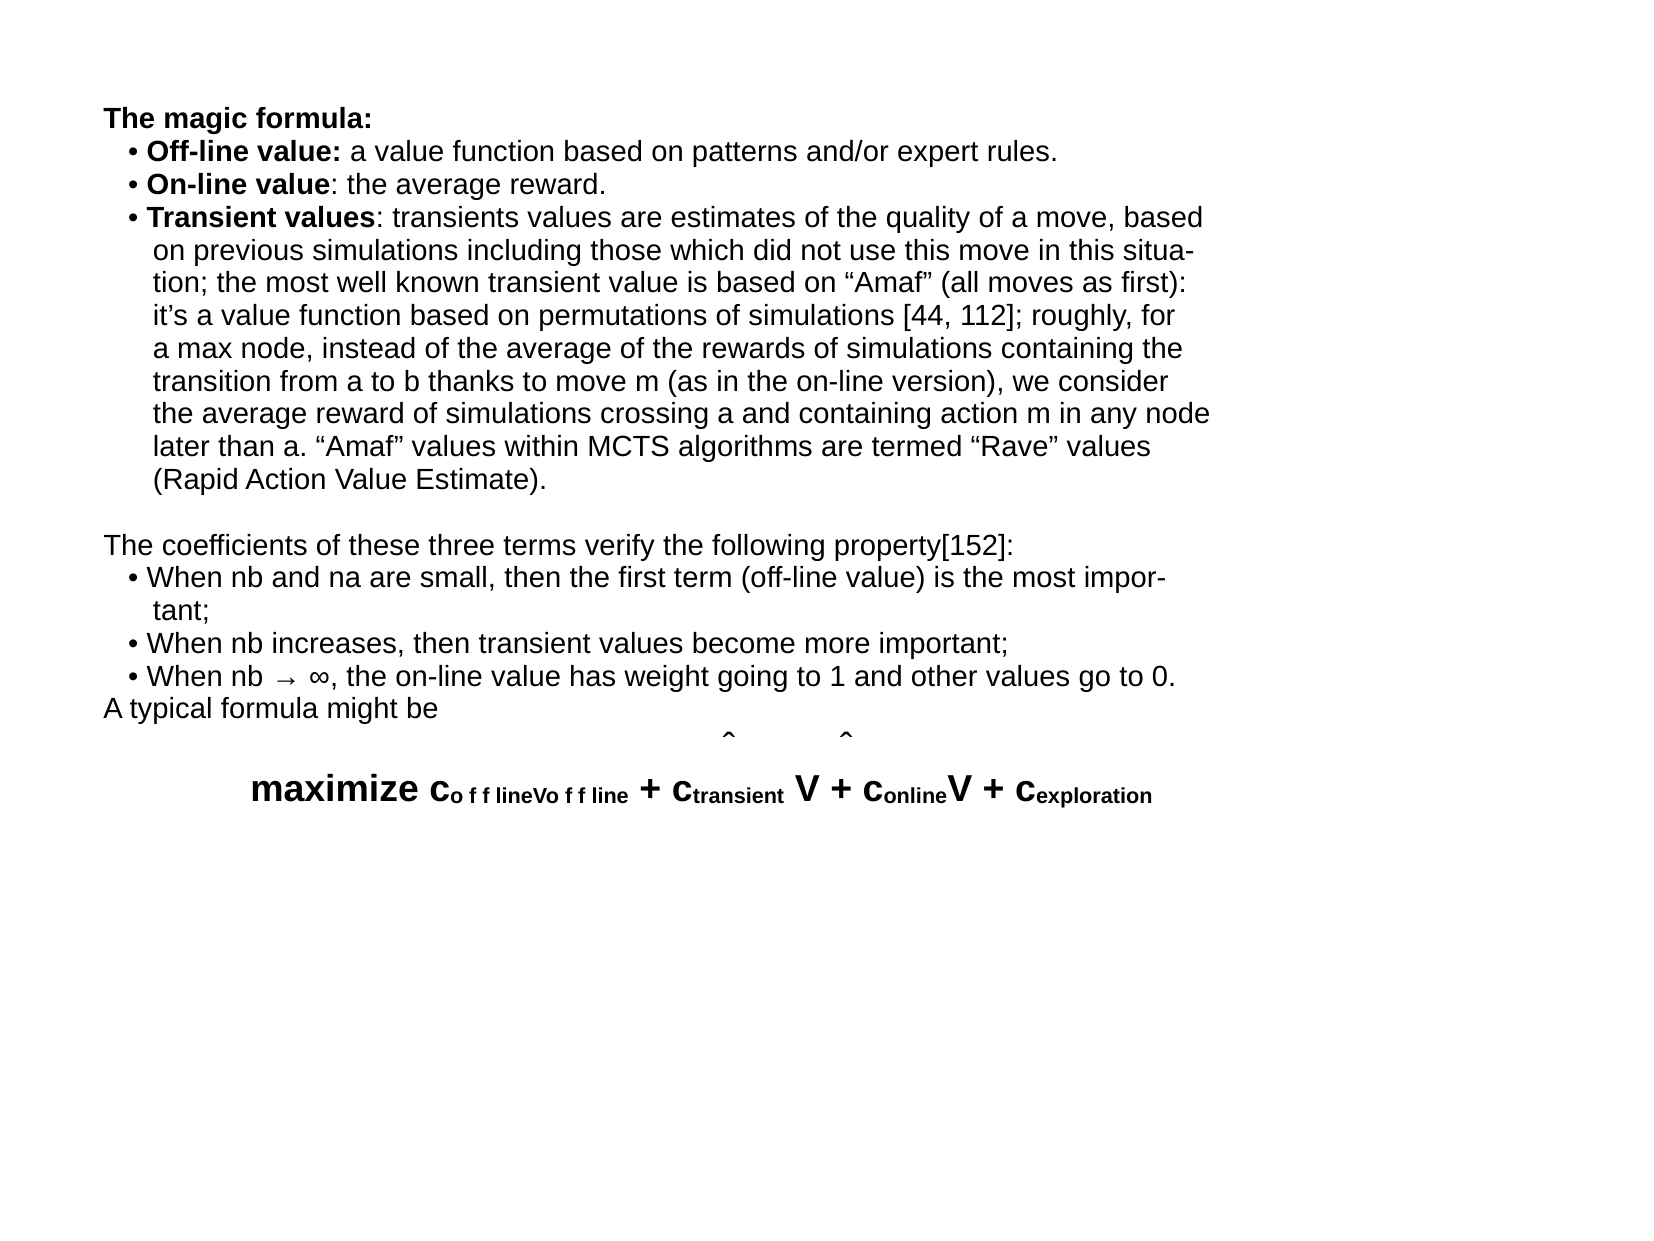

The magic formula:
 • Off-line value: a value function based on patterns and/or expert rules.
 • On-line value: the average reward.
 • Transient values: transients values are estimates of the quality of a move, based
 on previous simulations including those which did not use this move in this situa-
 tion; the most well known transient value is based on “Amaf” (all moves as first):
 it’s a value function based on permutations of simulations [44, 112]; roughly, for
 a max node, instead of the average of the rewards of simulations containing the
 transition from a to b thanks to move m (as in the on-line version), we consider
 the average reward of simulations crossing a and containing action m in any node
 later than a. “Amaf” values within MCTS algorithms are termed “Rave” values
 (Rapid Action Value Estimate).
The coefficients of these three terms verify the following property[152]:
 • When nb and na are small, then the first term (off-line value) is the most impor-
 tant;
 • When nb increases, then transient values become more important;
 • When nb → ∞, the on-line value has weight going to 1 and other values go to 0.
A typical formula might be
 ˆ ˆ
 maximize co f f lineVo f f line + ctransient V + conlineV + cexploration